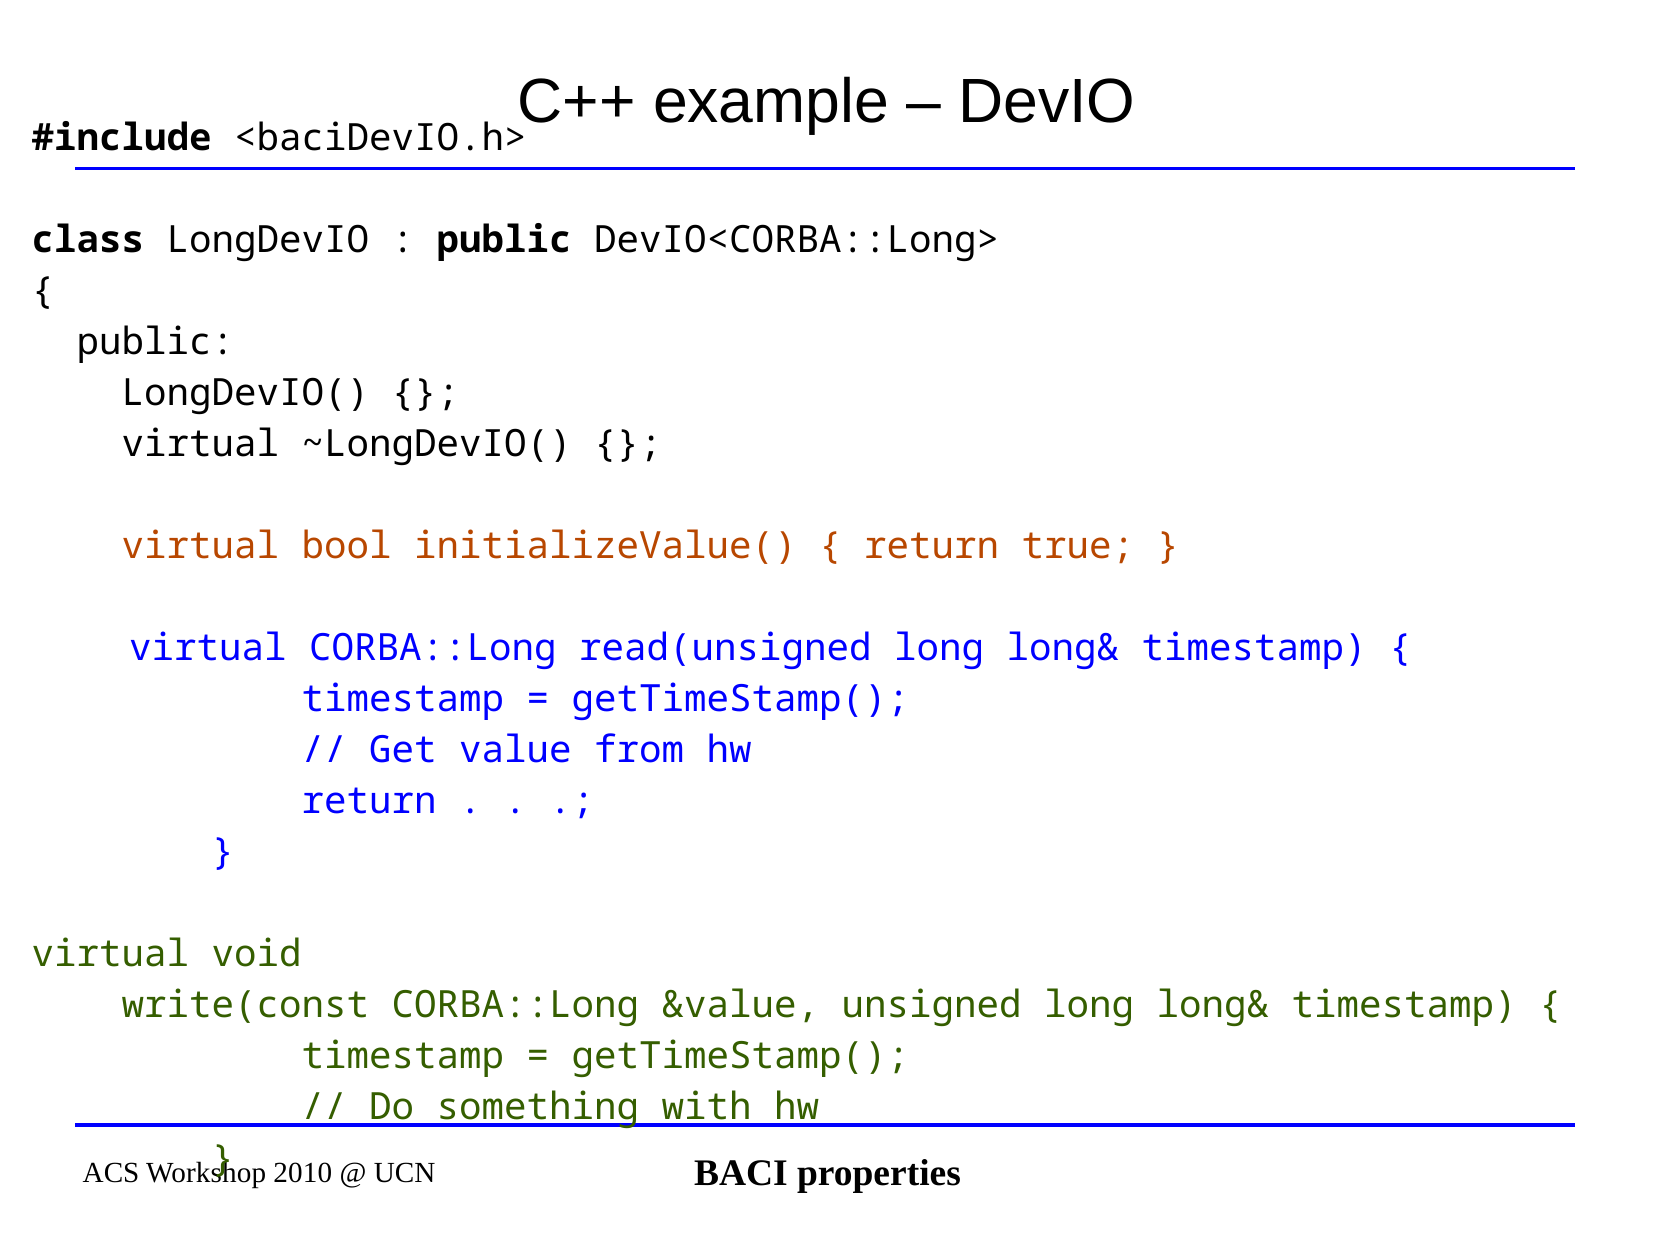

# C++ example – DevIO
#include <baciDevIO.h>
class LongDevIO : public DevIO<CORBA::Long>
{
 public:
 LongDevIO() {};
 virtual ~LongDevIO() {};
 virtual bool initializeValue() { return true; }
	 virtual CORBA::Long read(unsigned long long& timestamp) {
 timestamp = getTimeStamp();
			 // Get value from hw
 return . . .;
 }
virtual void
 write(const CORBA::Long &value, unsigned long long& timestamp) {
 timestamp = getTimeStamp();
			 // Do something with hw
 }